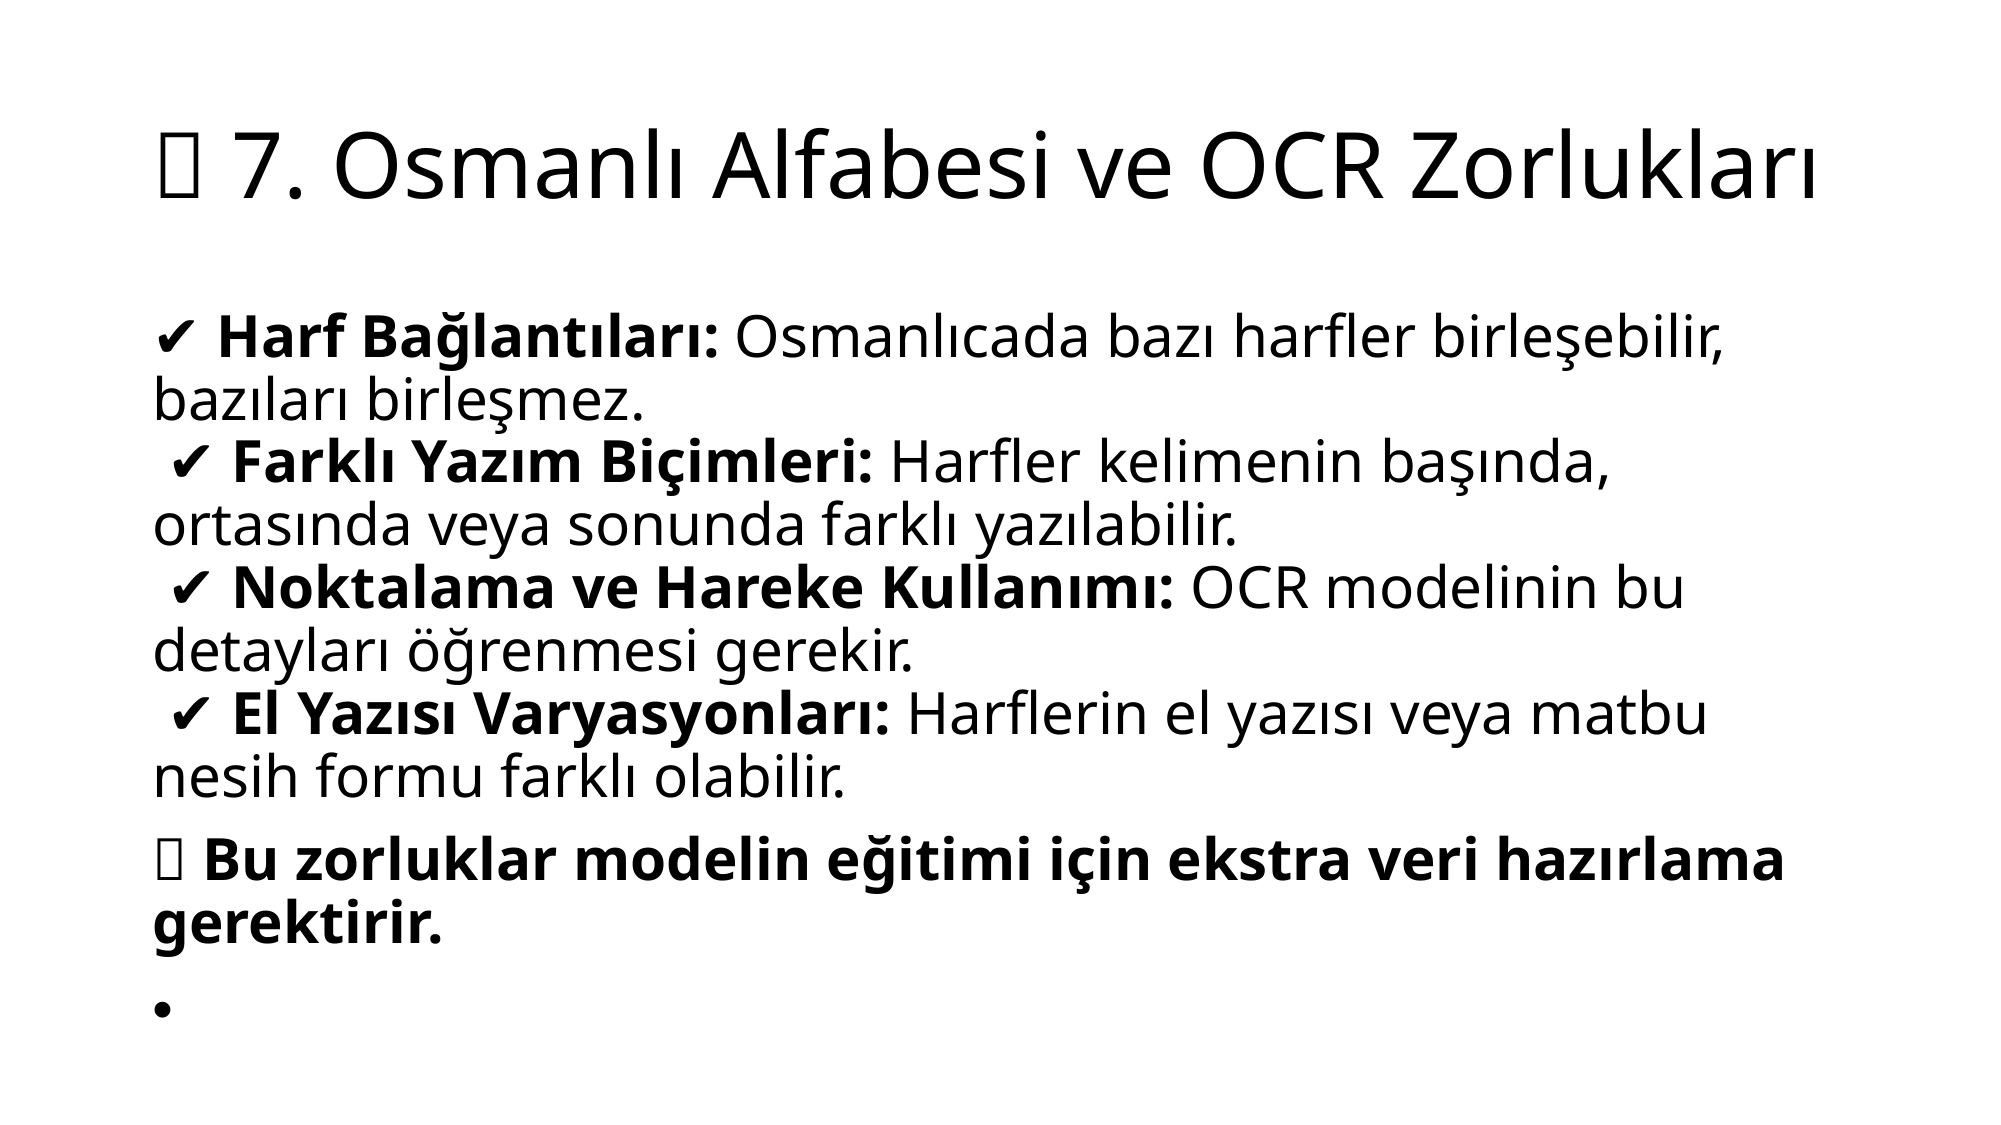

# 📌 7. Osmanlı Alfabesi ve OCR Zorlukları
✔ Harf Bağlantıları: Osmanlıcada bazı harfler birleşebilir, bazıları birleşmez.
 ✔ Farklı Yazım Biçimleri: Harfler kelimenin başında, ortasında veya sonunda farklı yazılabilir.
 ✔ Noktalama ve Hareke Kullanımı: OCR modelinin bu detayları öğrenmesi gerekir.
 ✔ El Yazısı Varyasyonları: Harflerin el yazısı veya matbu nesih formu farklı olabilir.
📌 Bu zorluklar modelin eğitimi için ekstra veri hazırlama gerektirir.